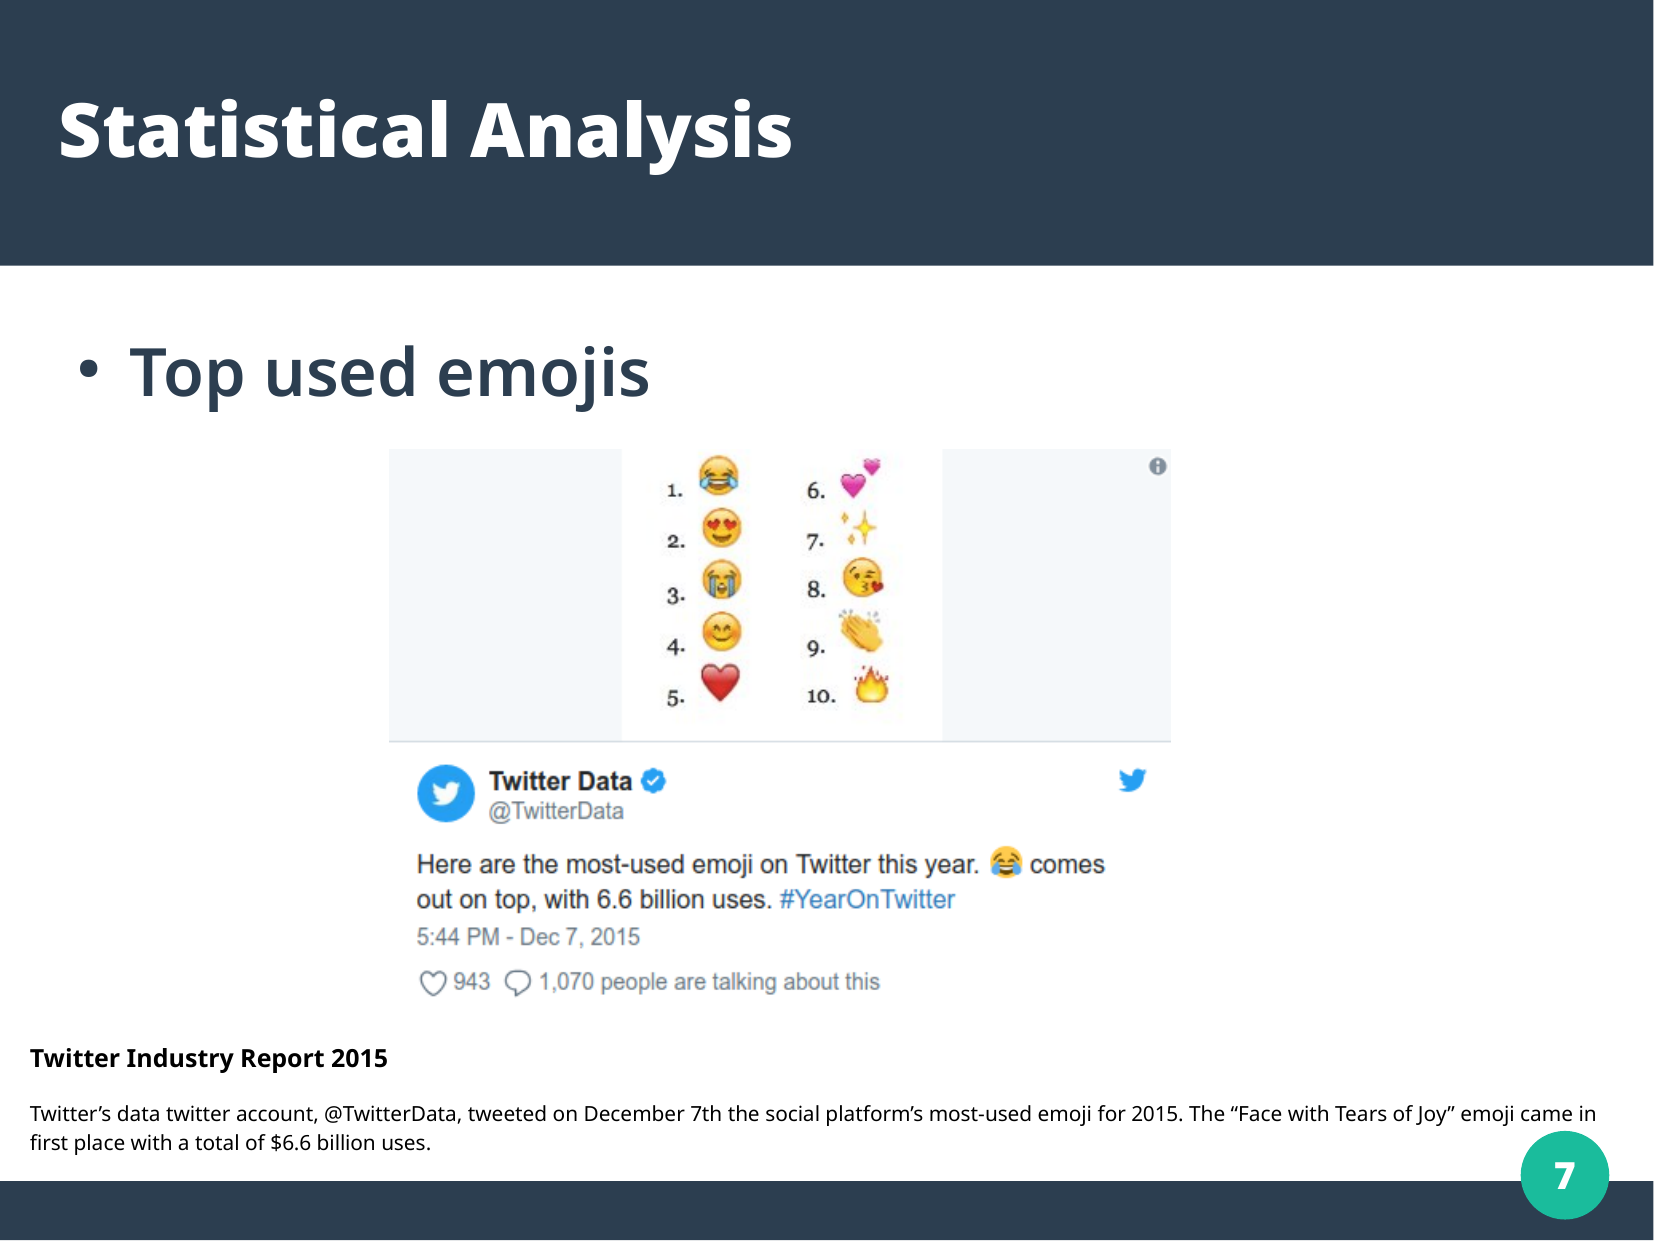

# Statistical Analysis
Top used emojis
Twitter Industry Report 2015
Twitter’s data twitter account, @TwitterData, tweeted on December 7th the social platform’s most-used emoji for 2015. The “Face with Tears of Joy” emoji came in first place with a total of $6.6 billion uses.
7